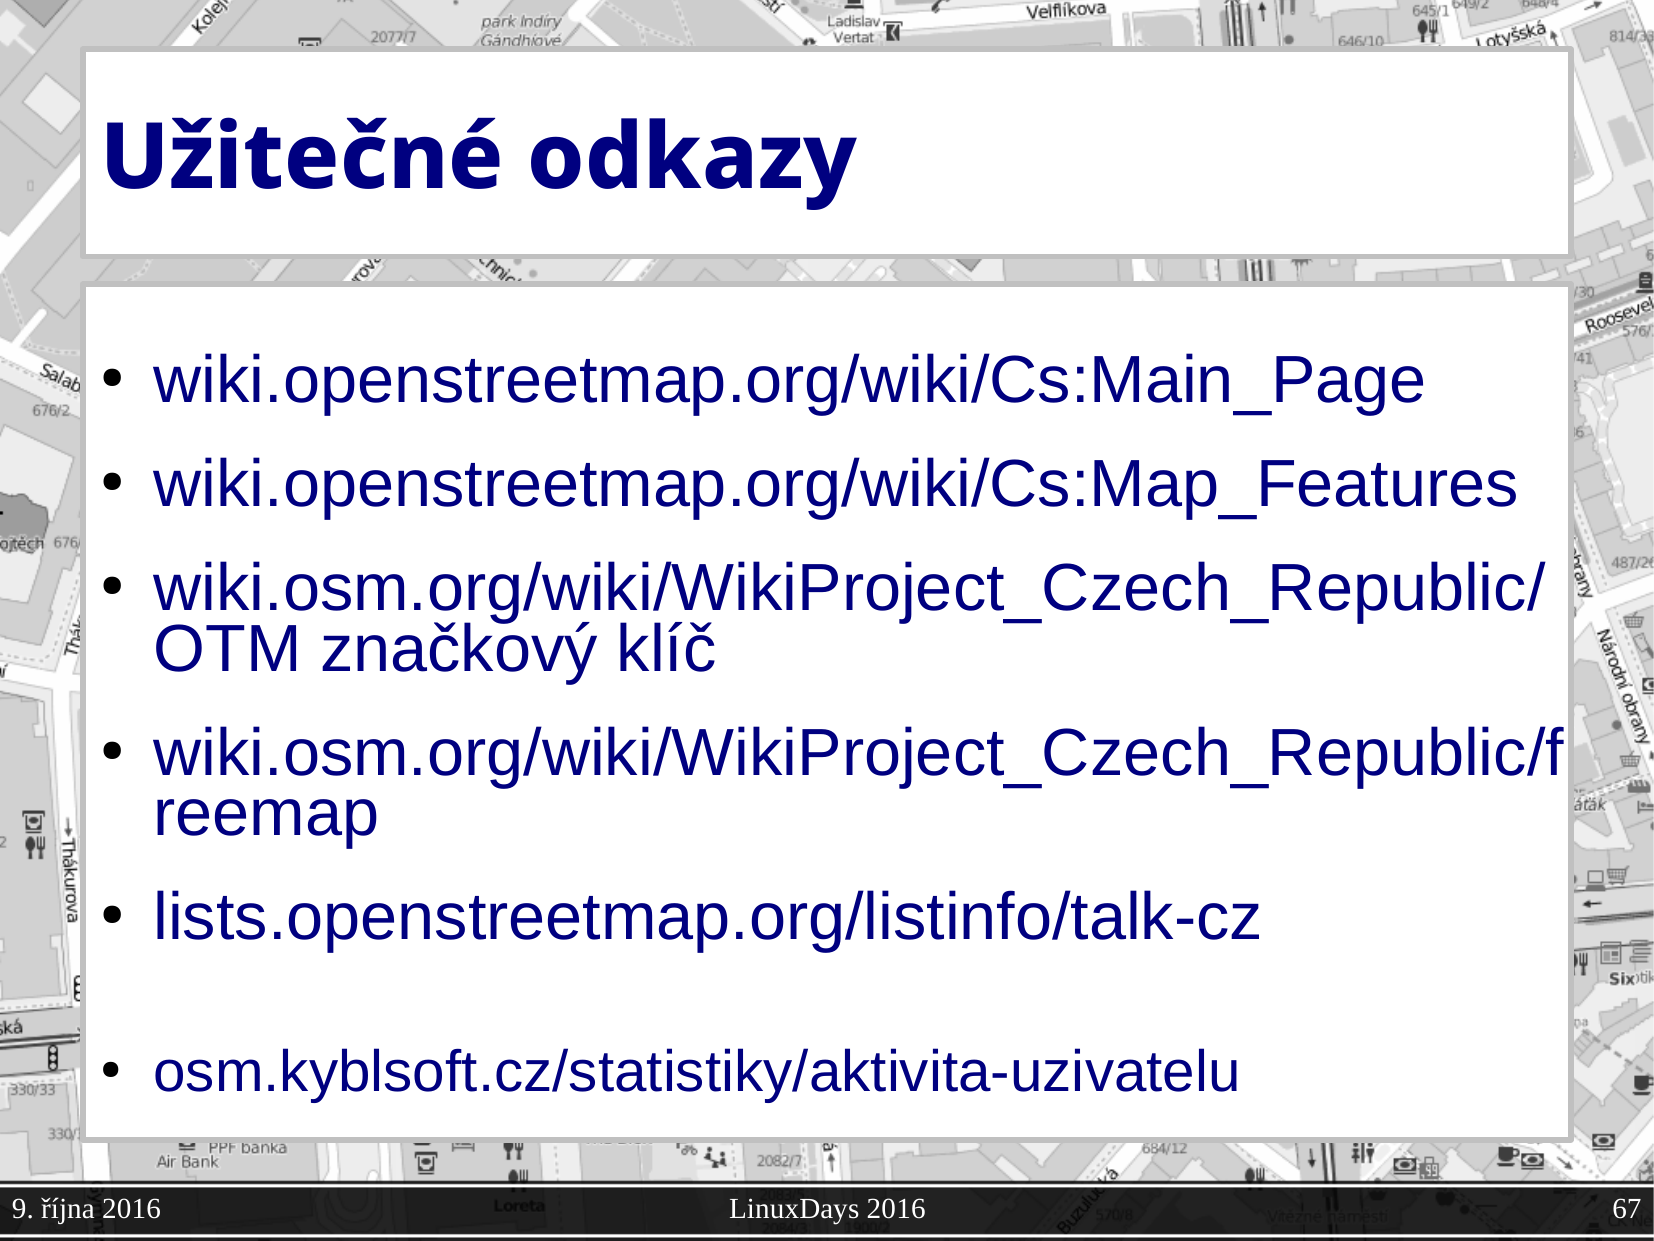

# Užitečné odkazy
wiki.openstreetmap.org/wiki/Cs:Main_Page
wiki.openstreetmap.org/wiki/Cs:Map_Features
wiki.osm.org/wiki/WikiProject_Czech_Republic/OTM značkový klíč
wiki.osm.org/wiki/WikiProject_Czech_Republic/freemap
lists.openstreetmap.org/listinfo/talk-cz
osm.kyblsoft.cz/statistiky/aktivita-uzivatelu
18. listopadu 2015
Marián Kyral - GISday 2015, Praha
67